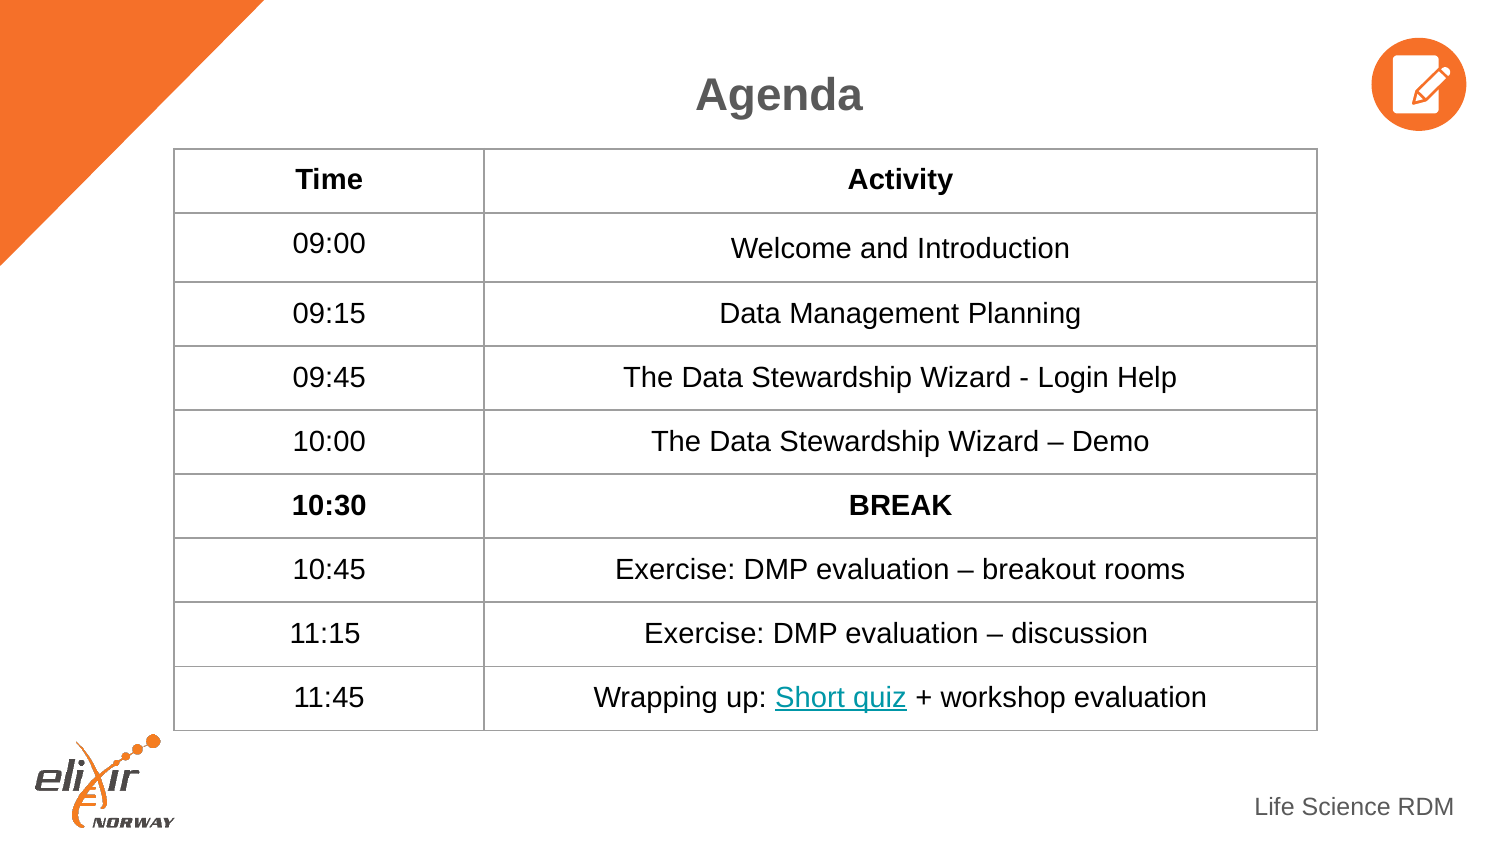

Agenda
| Time | Activity |
| --- | --- |
| 09:00 | Welcome and Introduction |
| 09:15 | Data Management Planning |
| 09:45 | The Data Stewardship Wizard - Login Help |
| 10:00 | The Data Stewardship Wizard – Demo |
| 10:30 | BREAK |
| 10:45 | Exercise: DMP evaluation – breakout rooms |
| 11:15 | Exercise: DMP evaluation – discussion |
| 11:45 | Wrapping up: Short quiz + workshop evaluation |
Life Science RDM